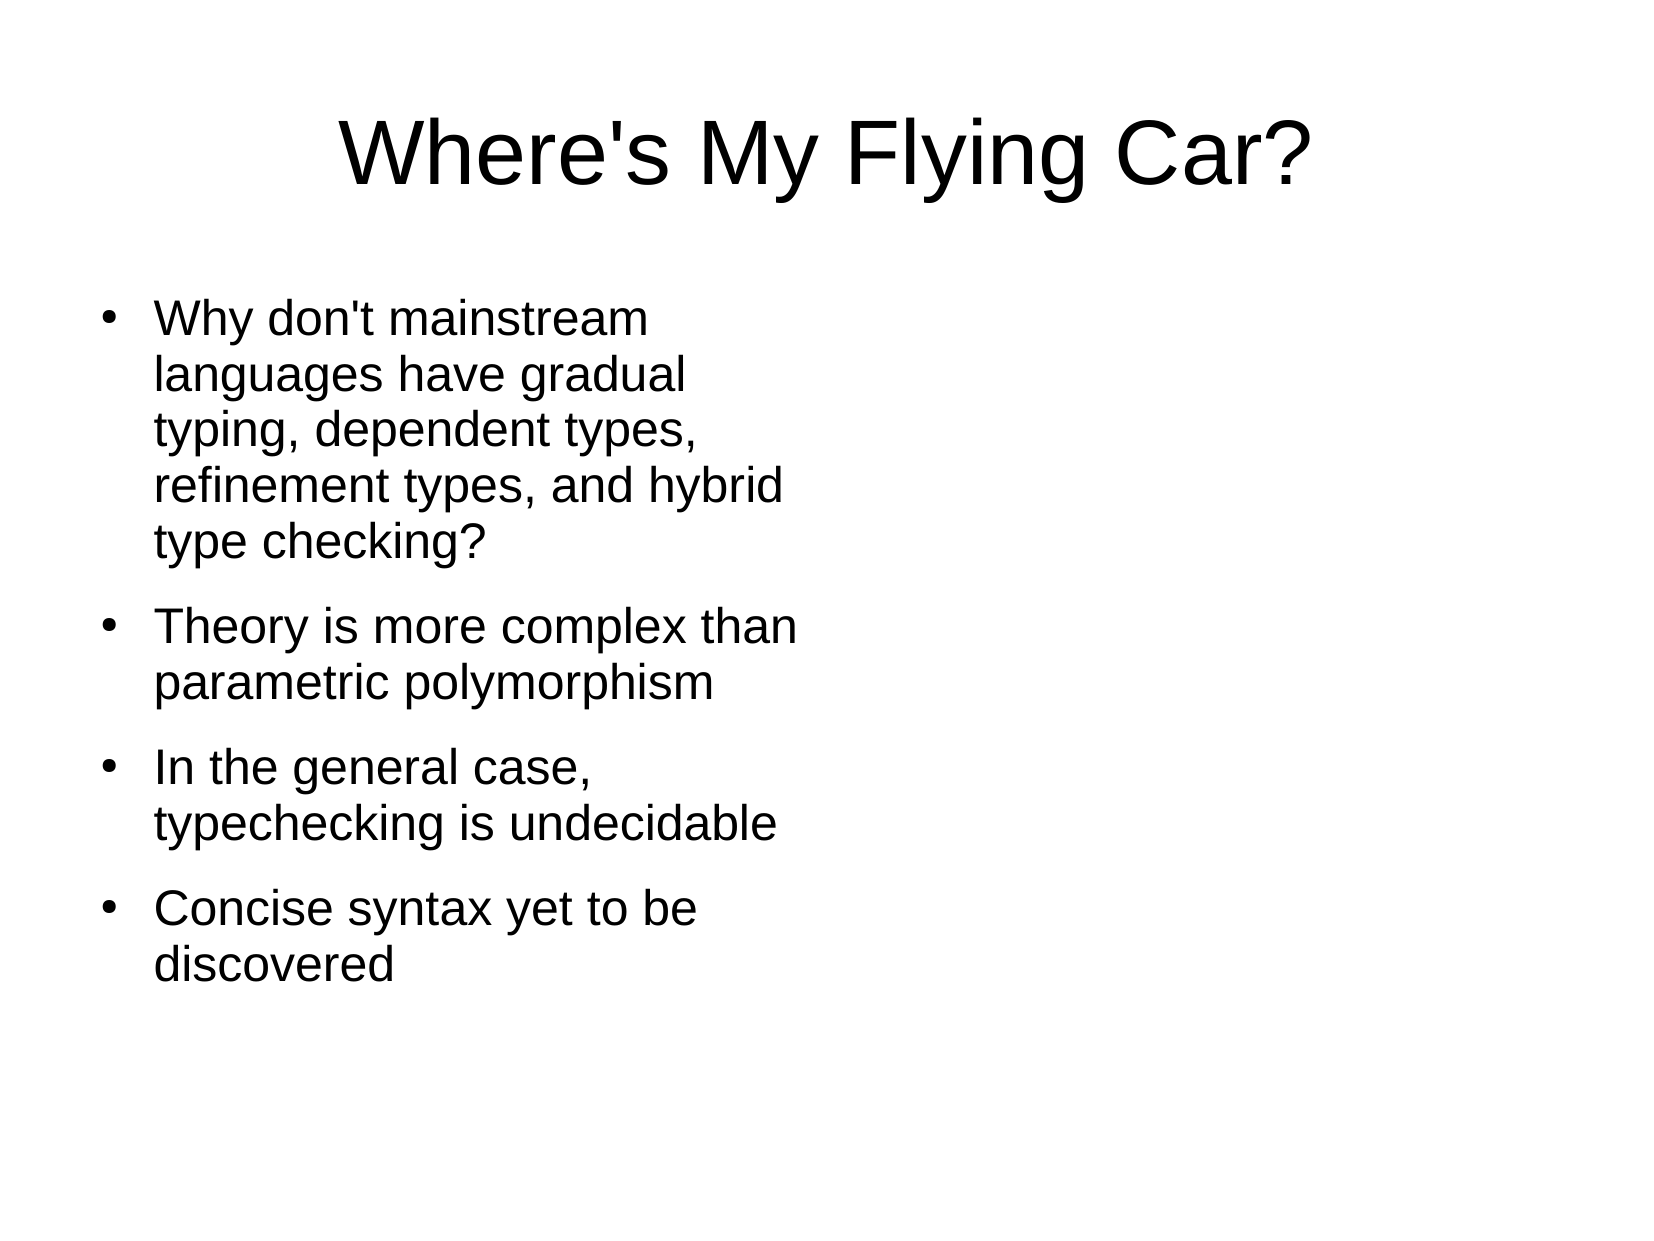

# Where's My Flying Car?
Why don't mainstream languages have gradual typing, dependent types, refinement types, and hybrid type checking?
Theory is more complex than parametric polymorphism
In the general case, typechecking is undecidable
Concise syntax yet to be discovered